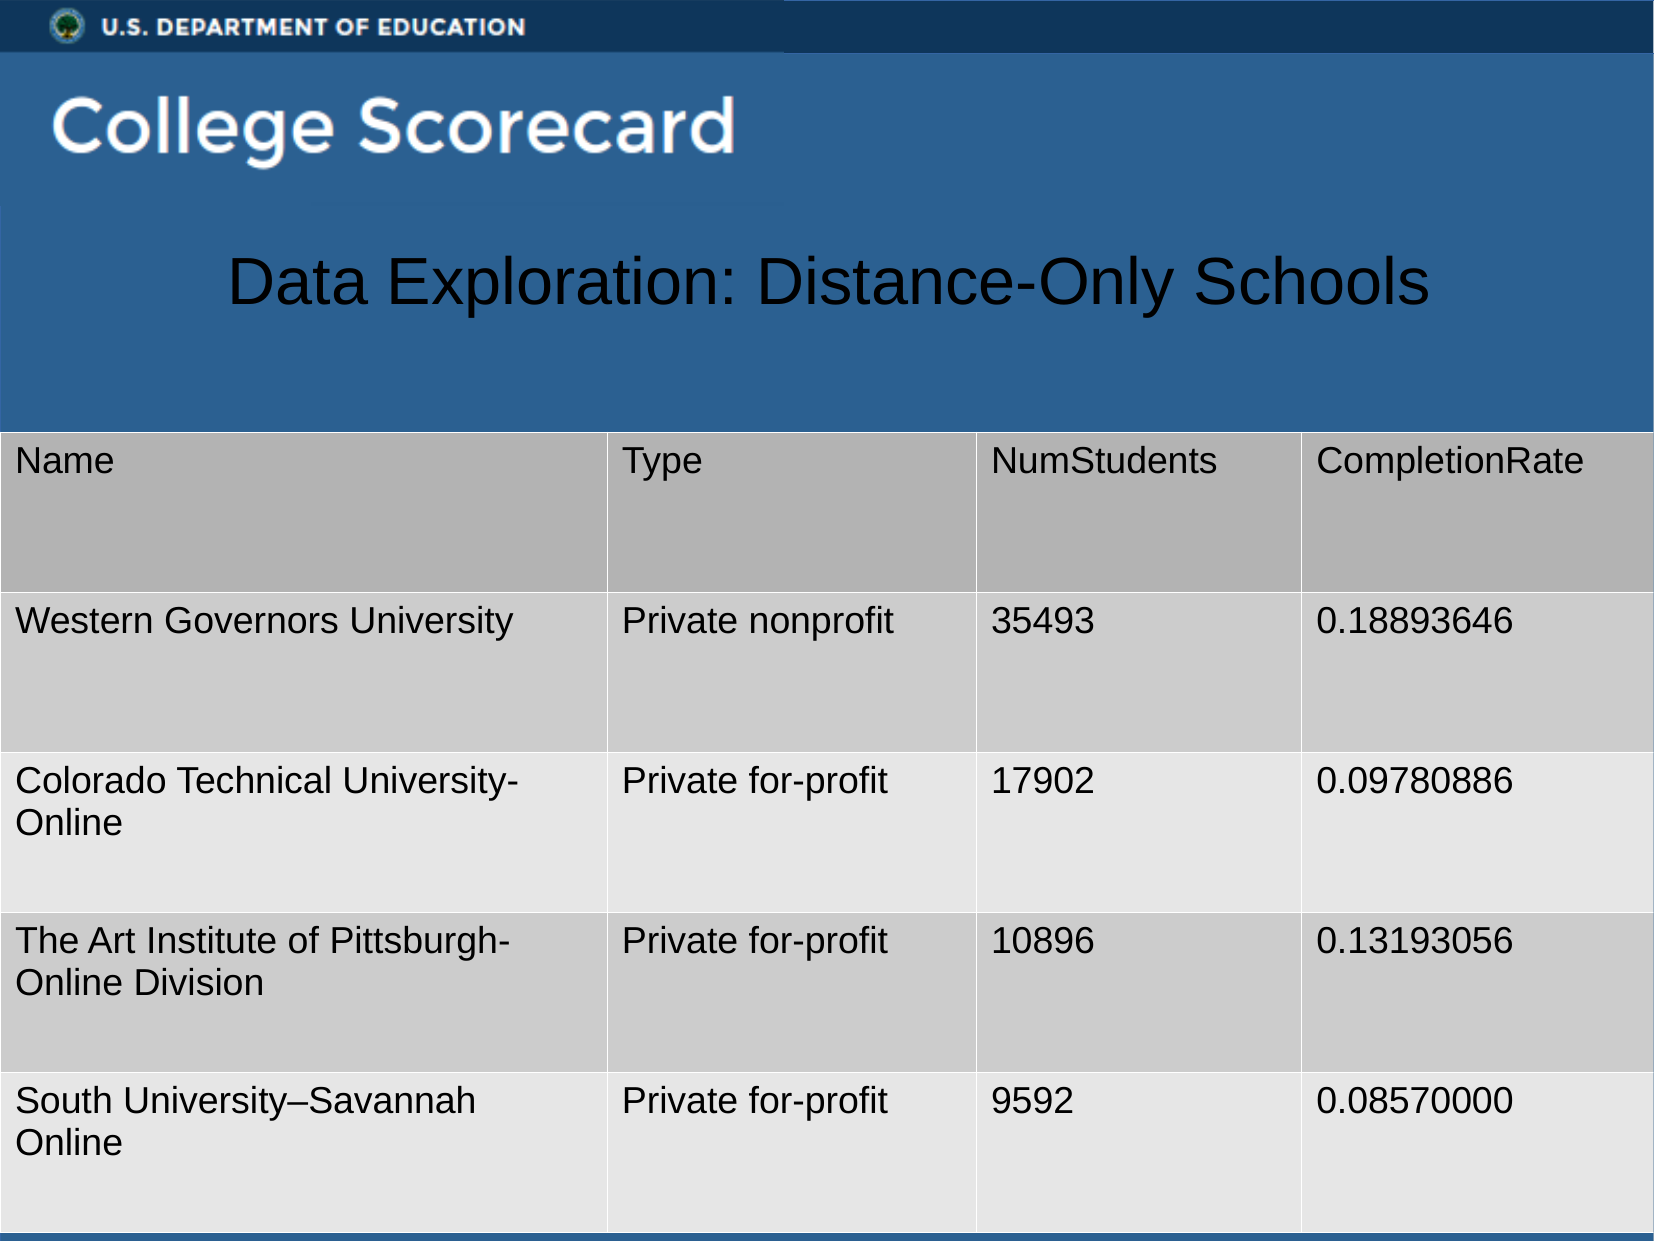

Data Exploration: Distance-Only Schools
| Name | Type | NumStudents | CompletionRate |
| --- | --- | --- | --- |
| Western Governors University | Private nonprofit | 35493 | 0.18893646 |
| Colorado Technical University-Online | Private for-profit | 17902 | 0.09780886 |
| The Art Institute of Pittsburgh-Online Division | Private for-profit | 10896 | 0.13193056 |
| South University–Savannah Online | Private for-profit | 9592 | 0.08570000 |